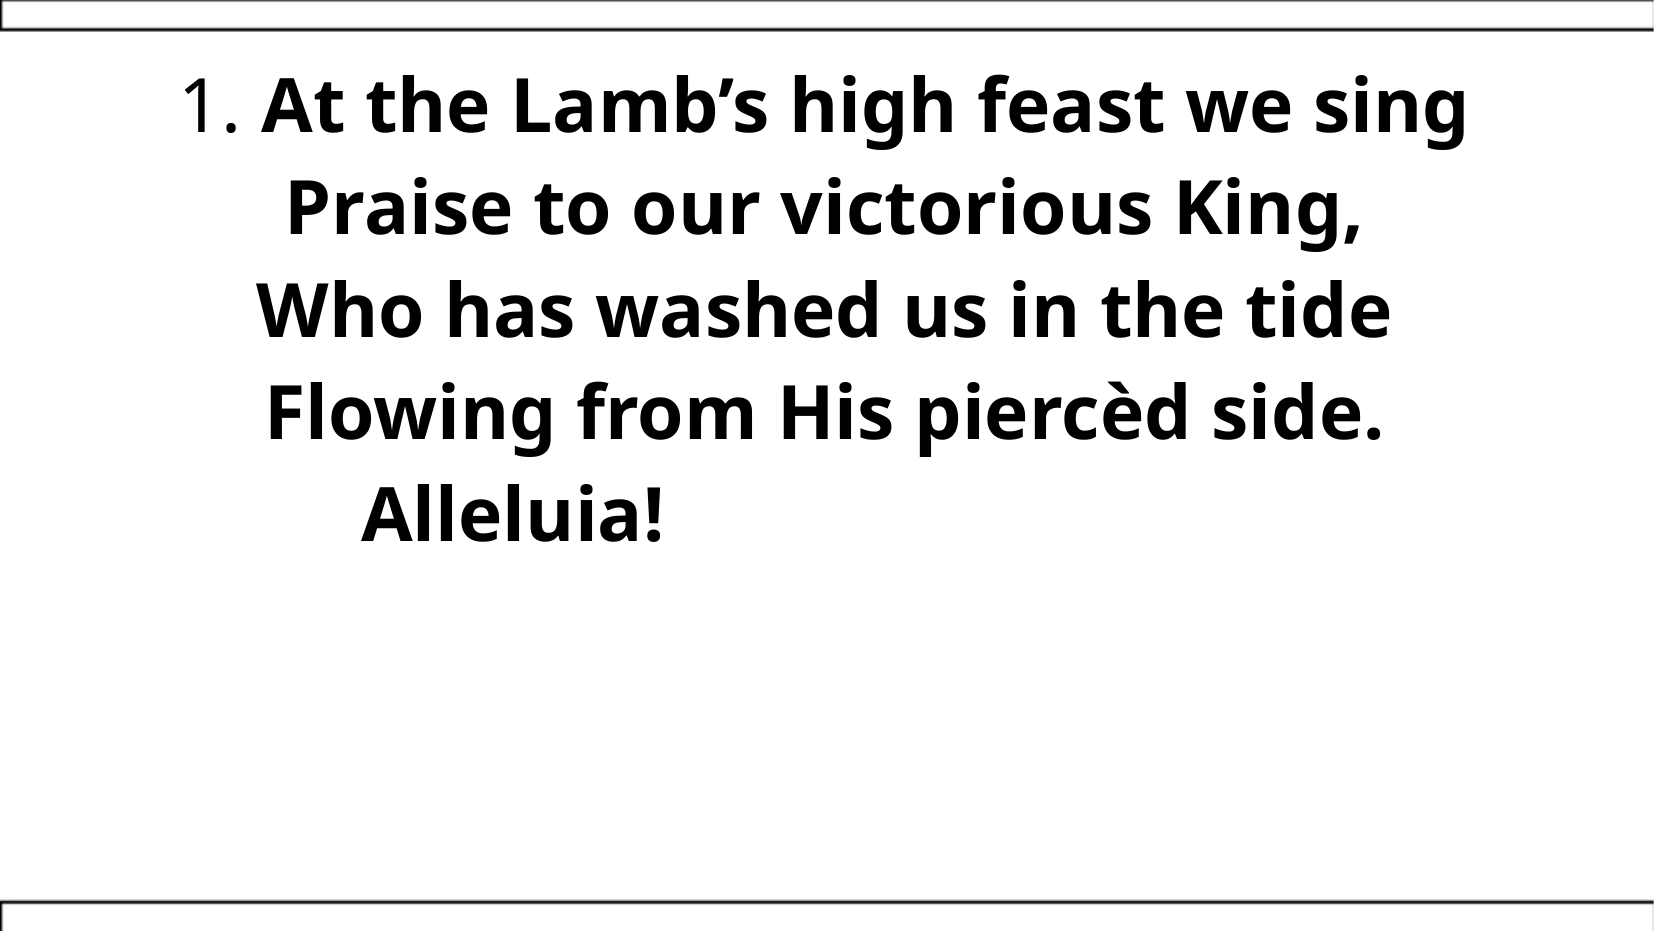

1. At the Lamb’s high feast we sing
Praise to our victorious King,
Who has washed us in the tide
Flowing from His piercèd side.
Alleluia!